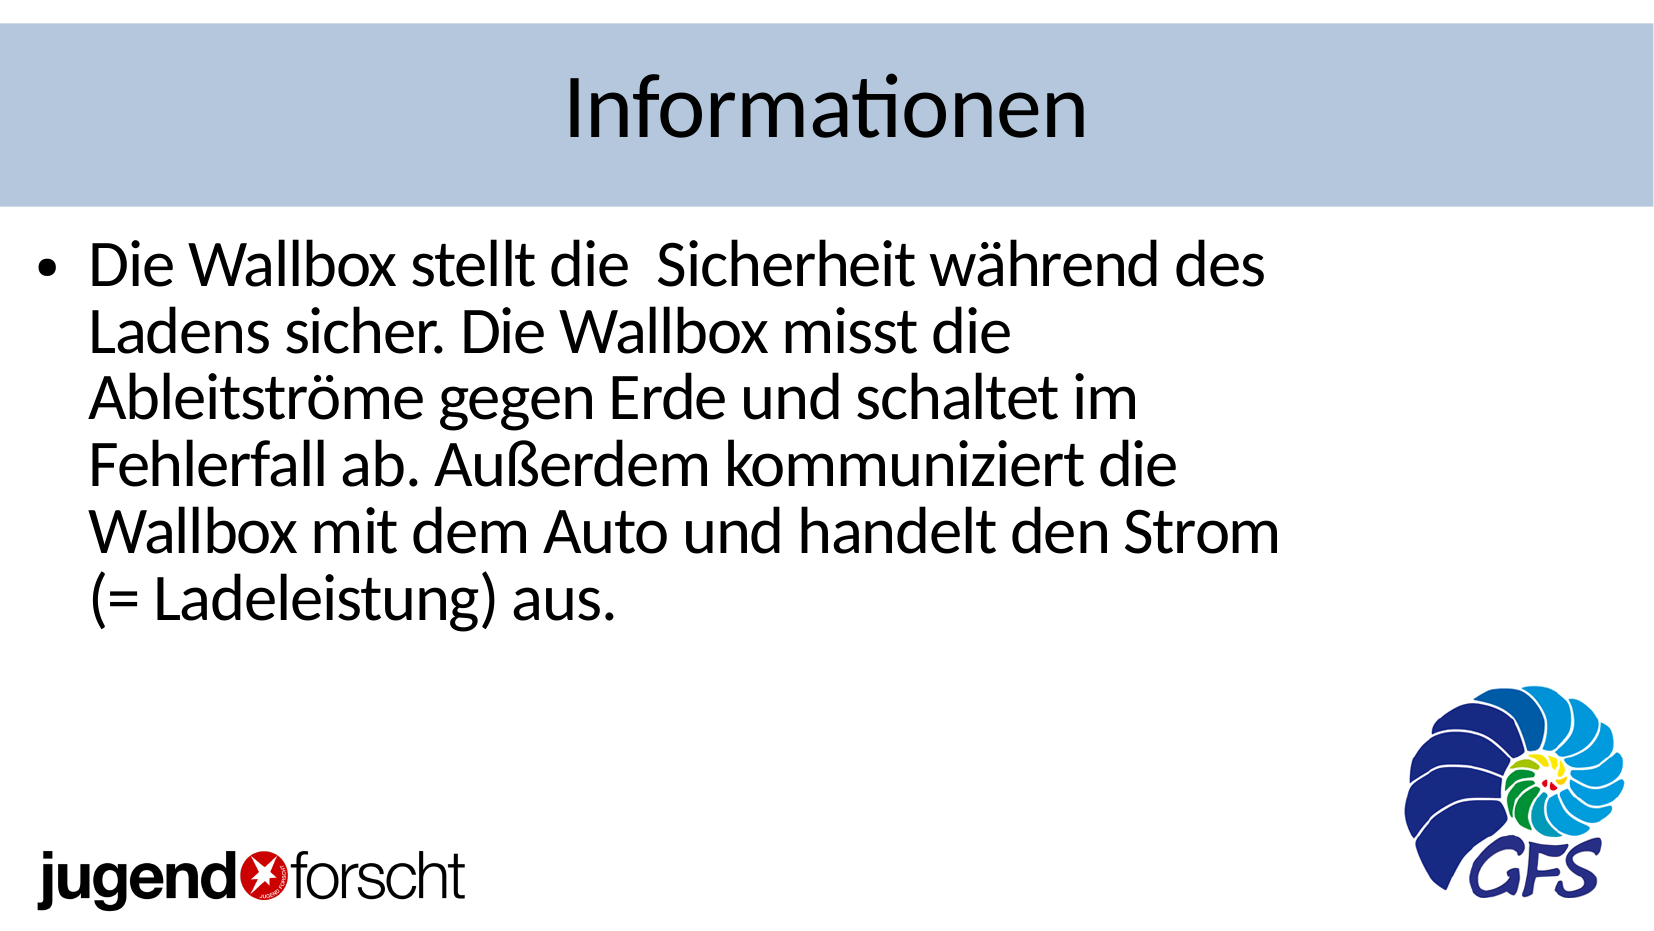

# Informationen
Die Wallbox stellt die Sicherheit während des Ladens sicher. Die Wallbox misst die Ableitströme gegen Erde und schaltet im Fehlerfall ab. Außerdem kommuniziert die Wallbox mit dem Auto und handelt den Strom (= Ladeleistung) aus.